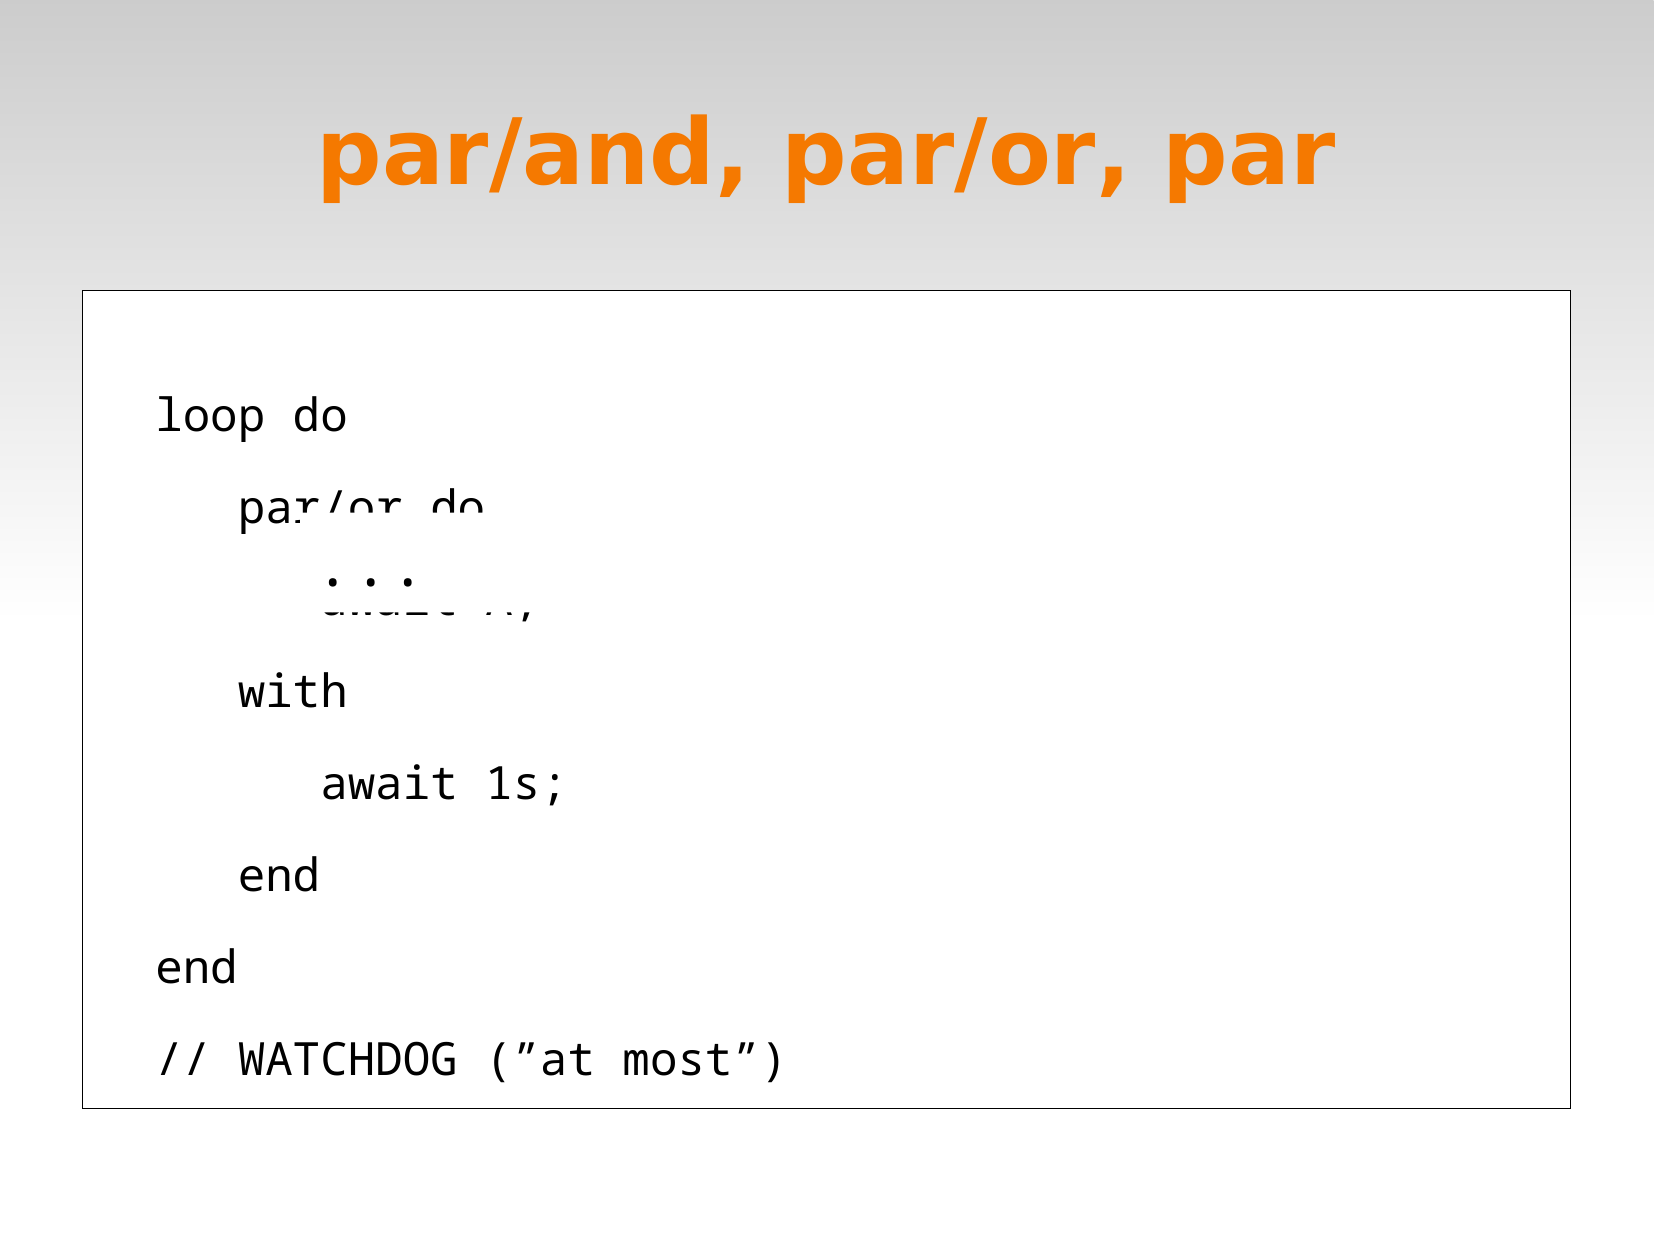

# par/and, par/or, par
 loop do
 par/or do
 await A;
 with
 await 1s;
 end
 end
 // WATCHDOG (”at most”)
...